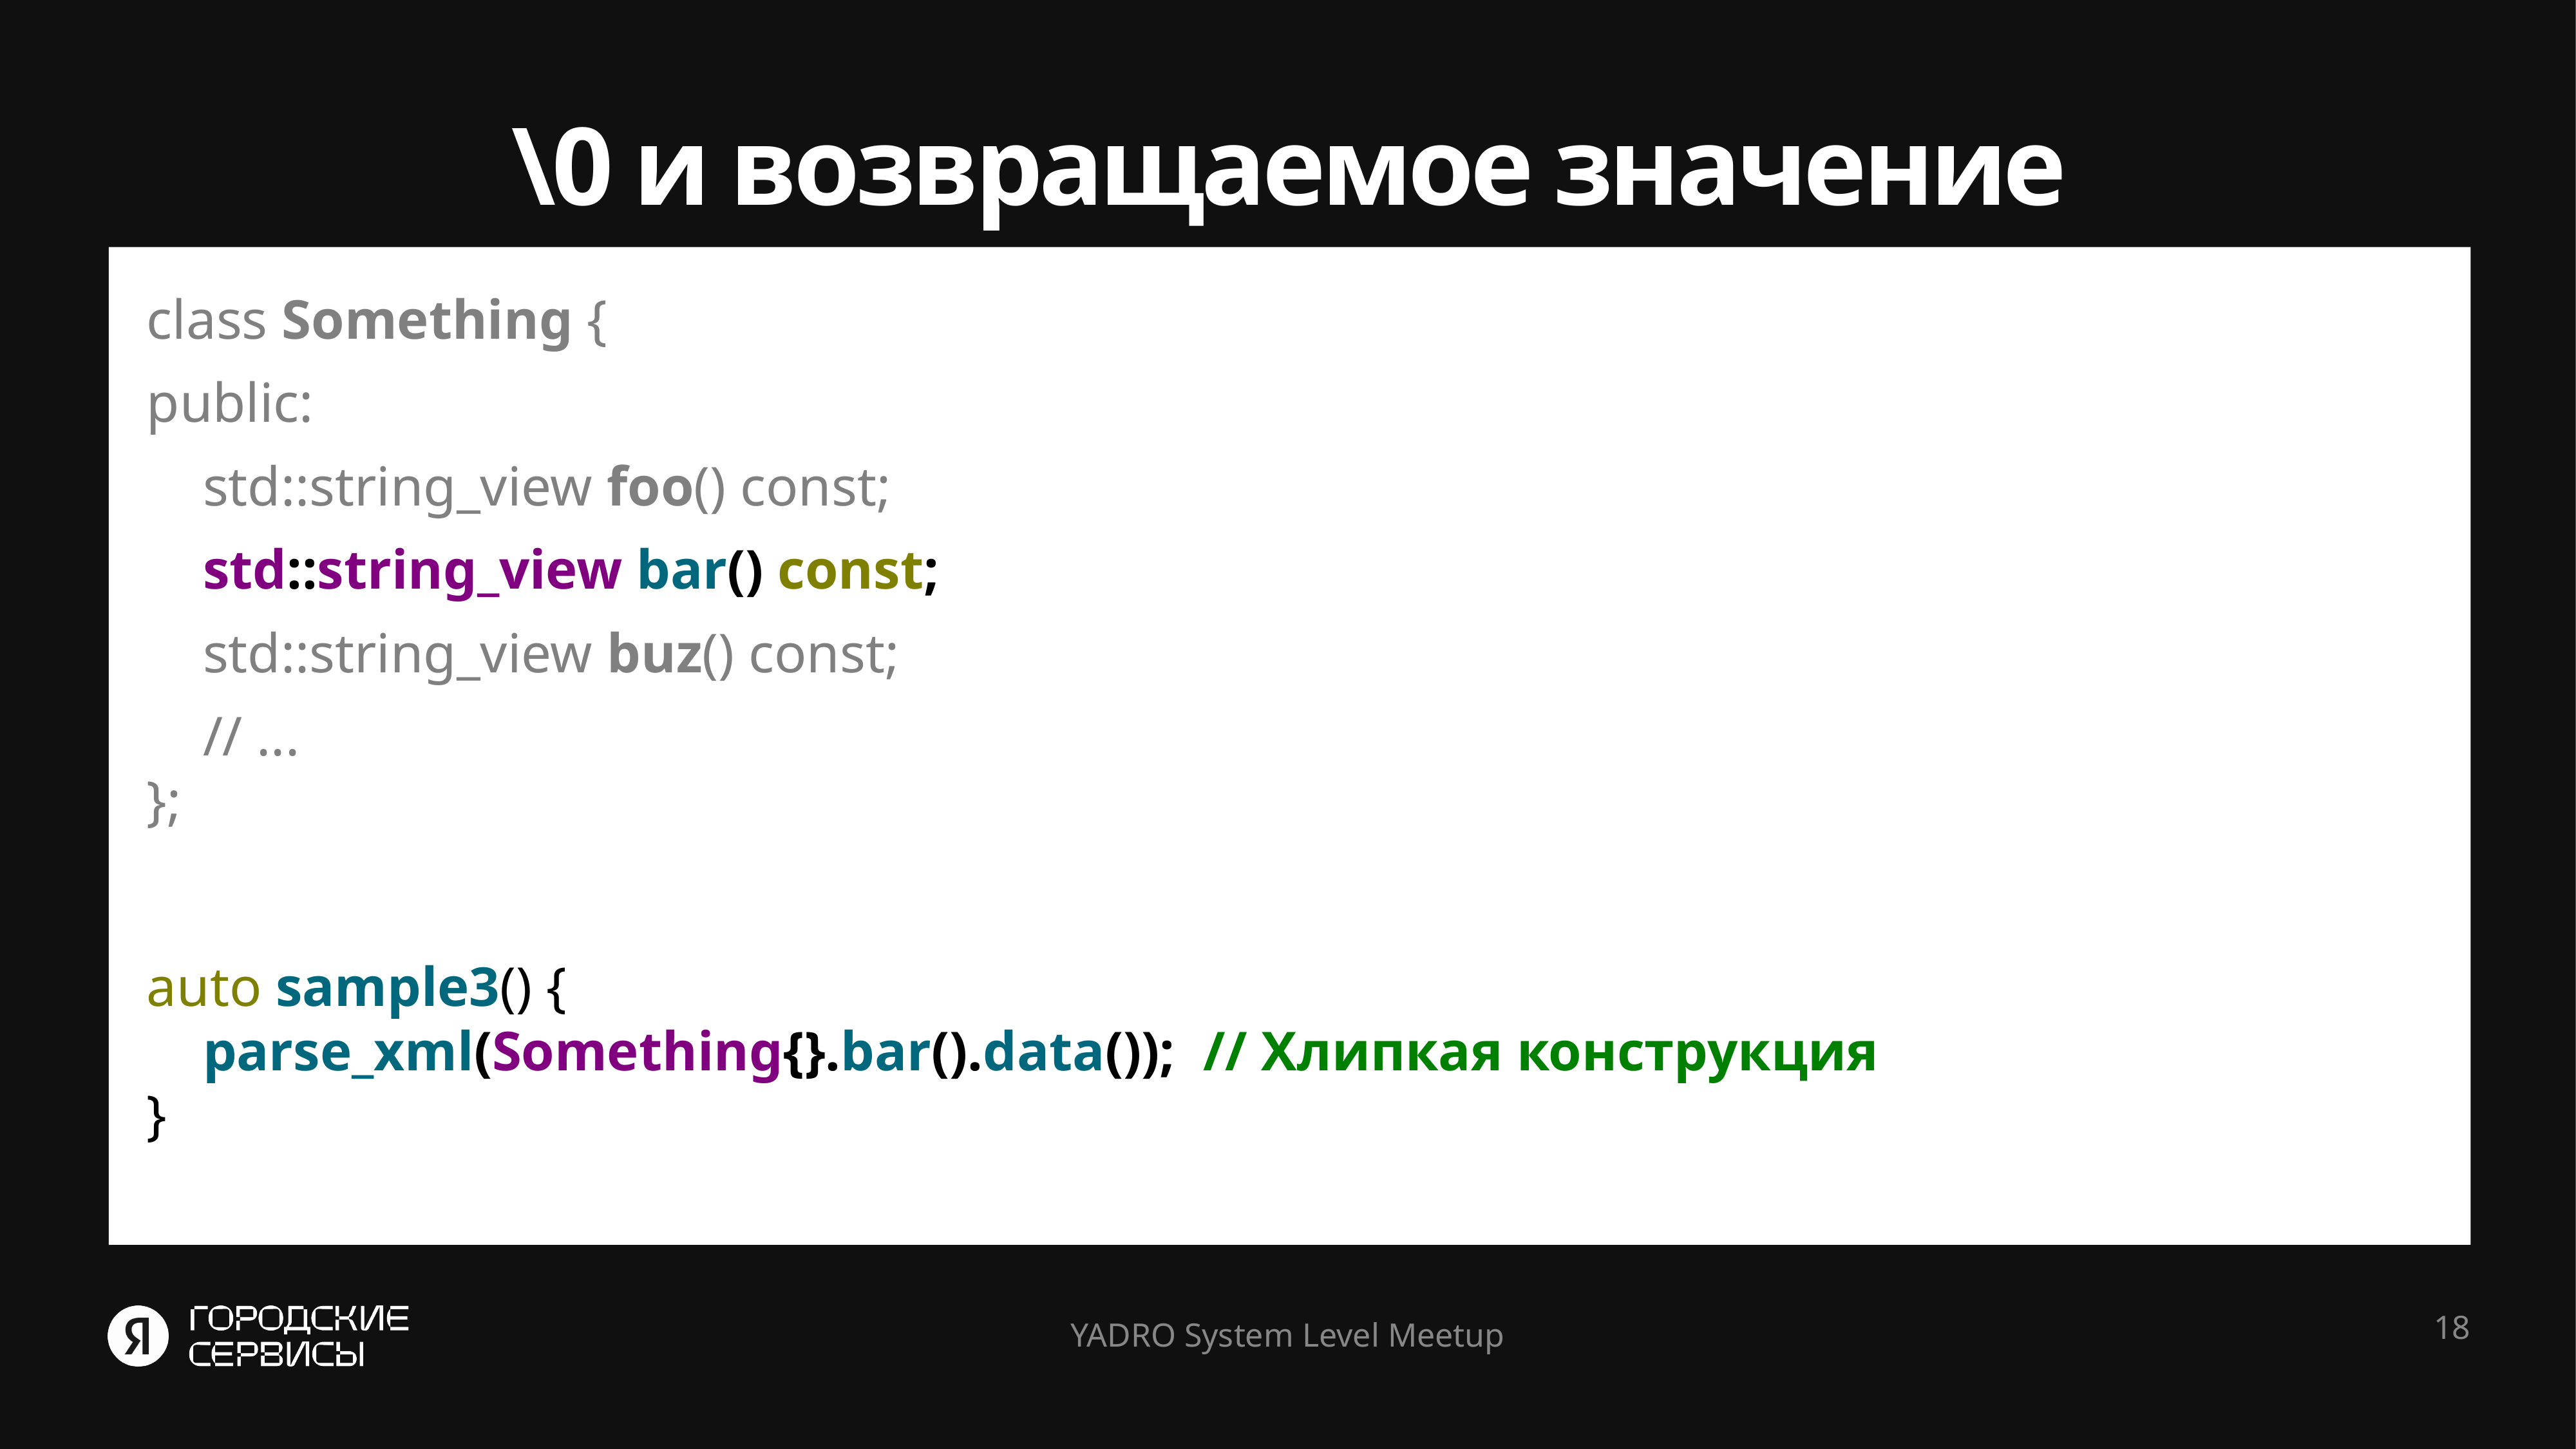

\0 и возвращаемое значение
# class Something {
public:
 std::string_view foo() const;
 std::string_view bar() const;
 std::string_view buz() const;
 // ...
};
auto sample3() {
 parse_xml(Something{}.bar().data()); // Хлипкая конструкция
}
YADRO System Level Meetup